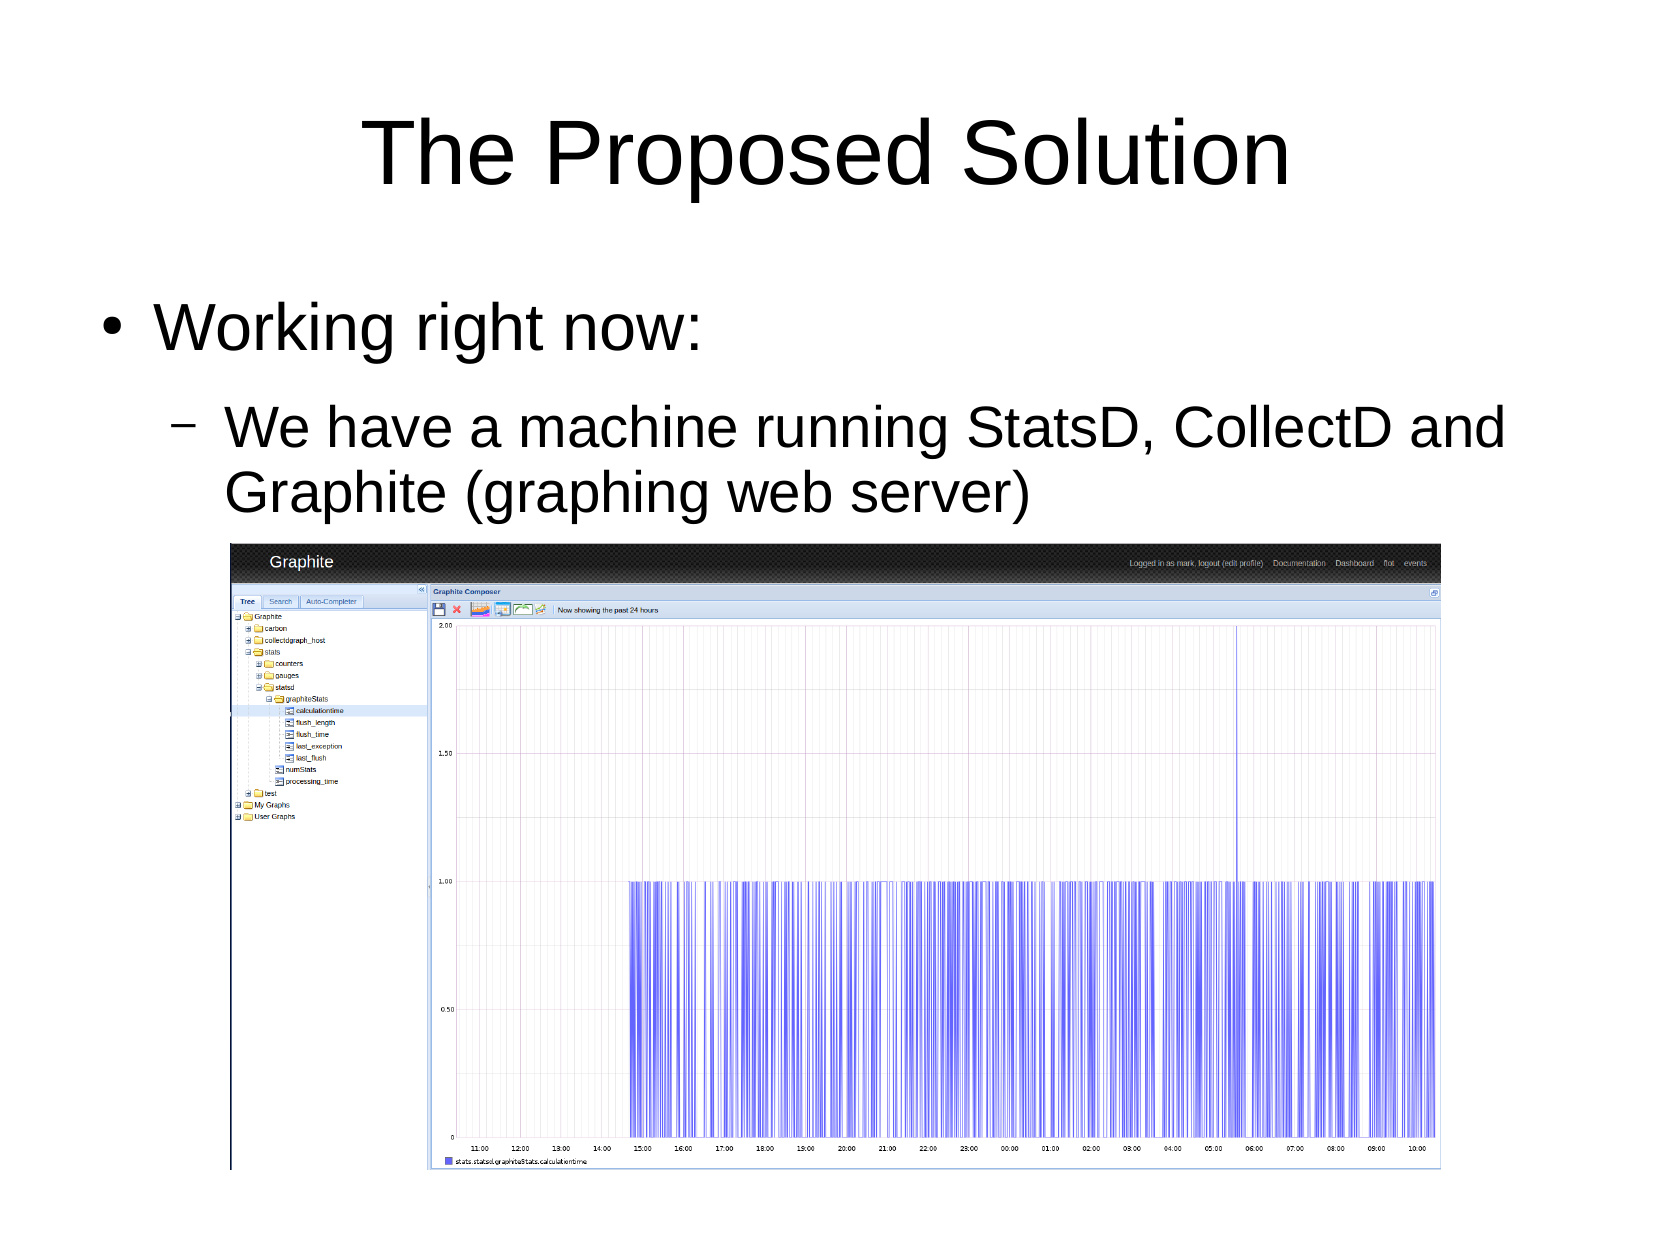

# The Proposed Solution
Working right now:
We have a machine running StatsD, CollectD and Graphite (graphing web server)